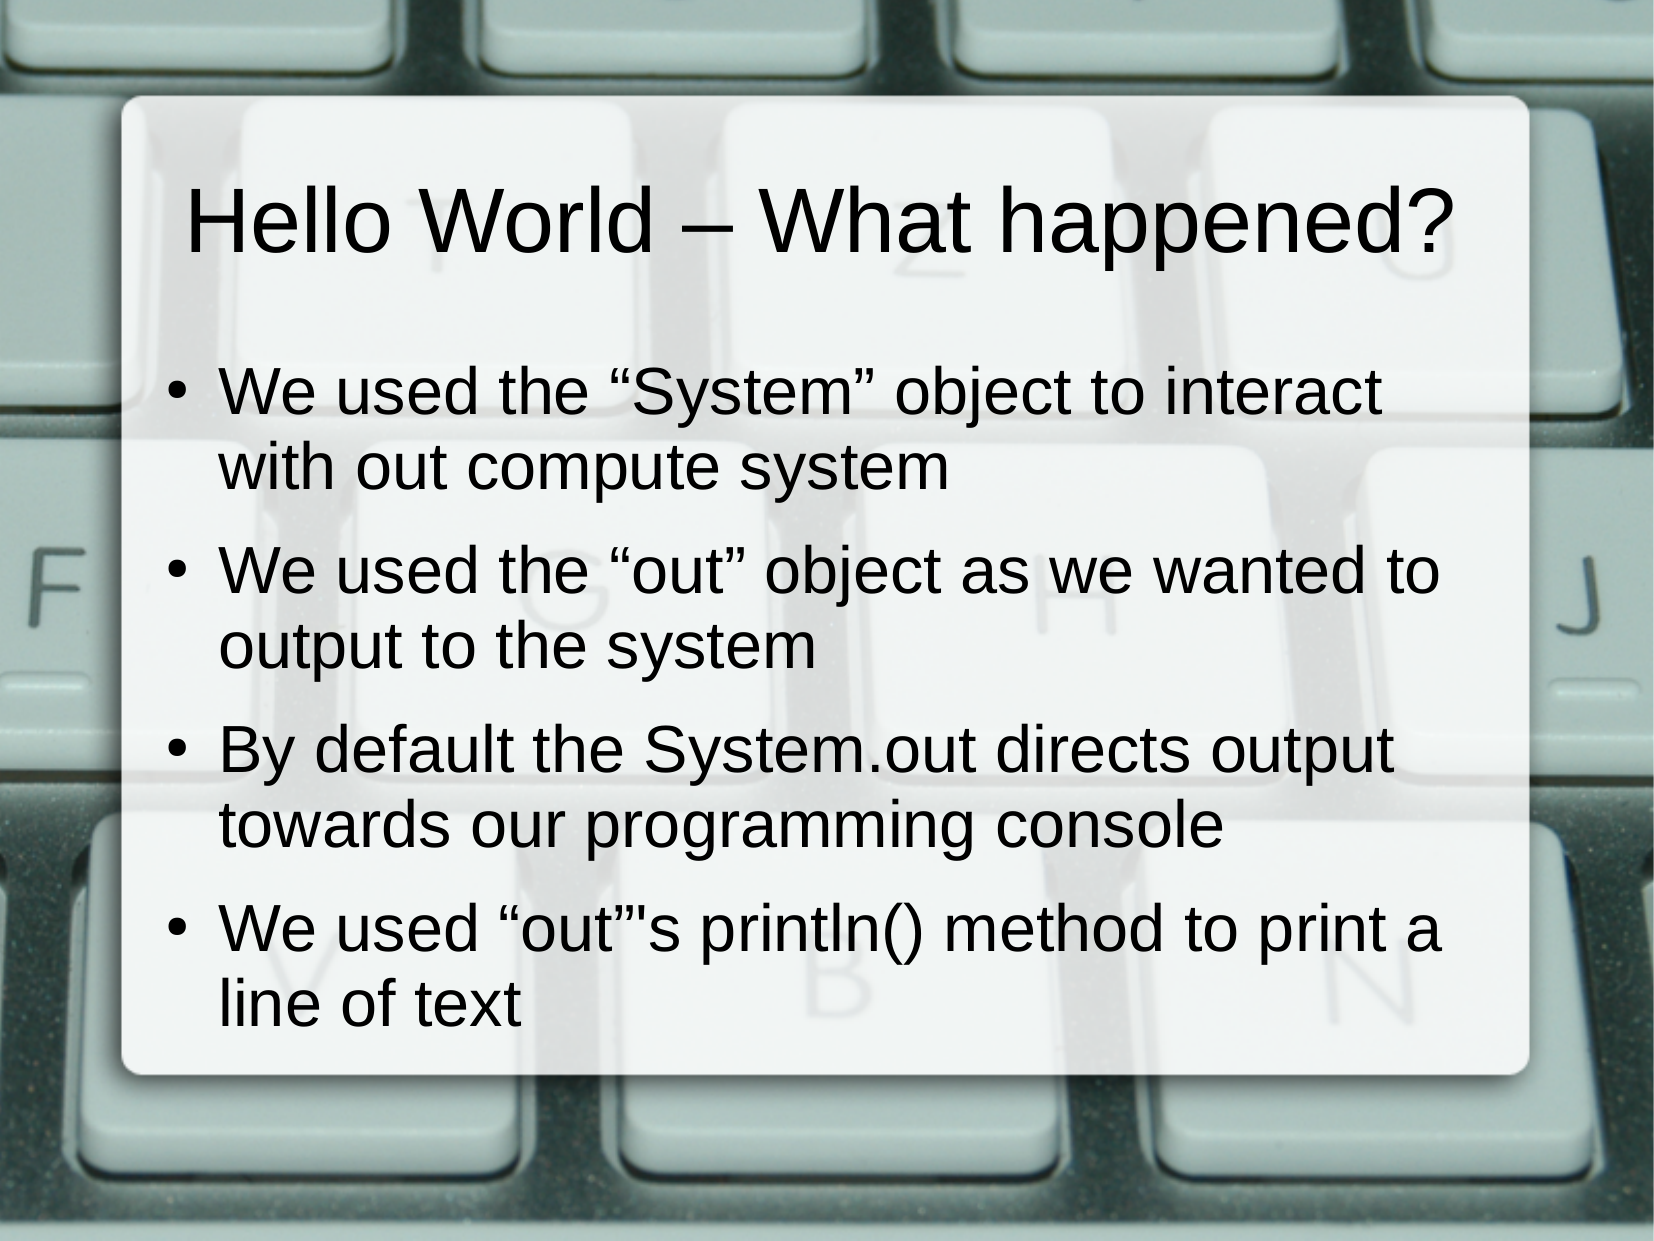

# Hello World – What happened?
We used the “System” object to interact with out compute system
We used the “out” object as we wanted to output to the system
By default the System.out directs output towards our programming console
We used “out”'s println() method to print a line of text